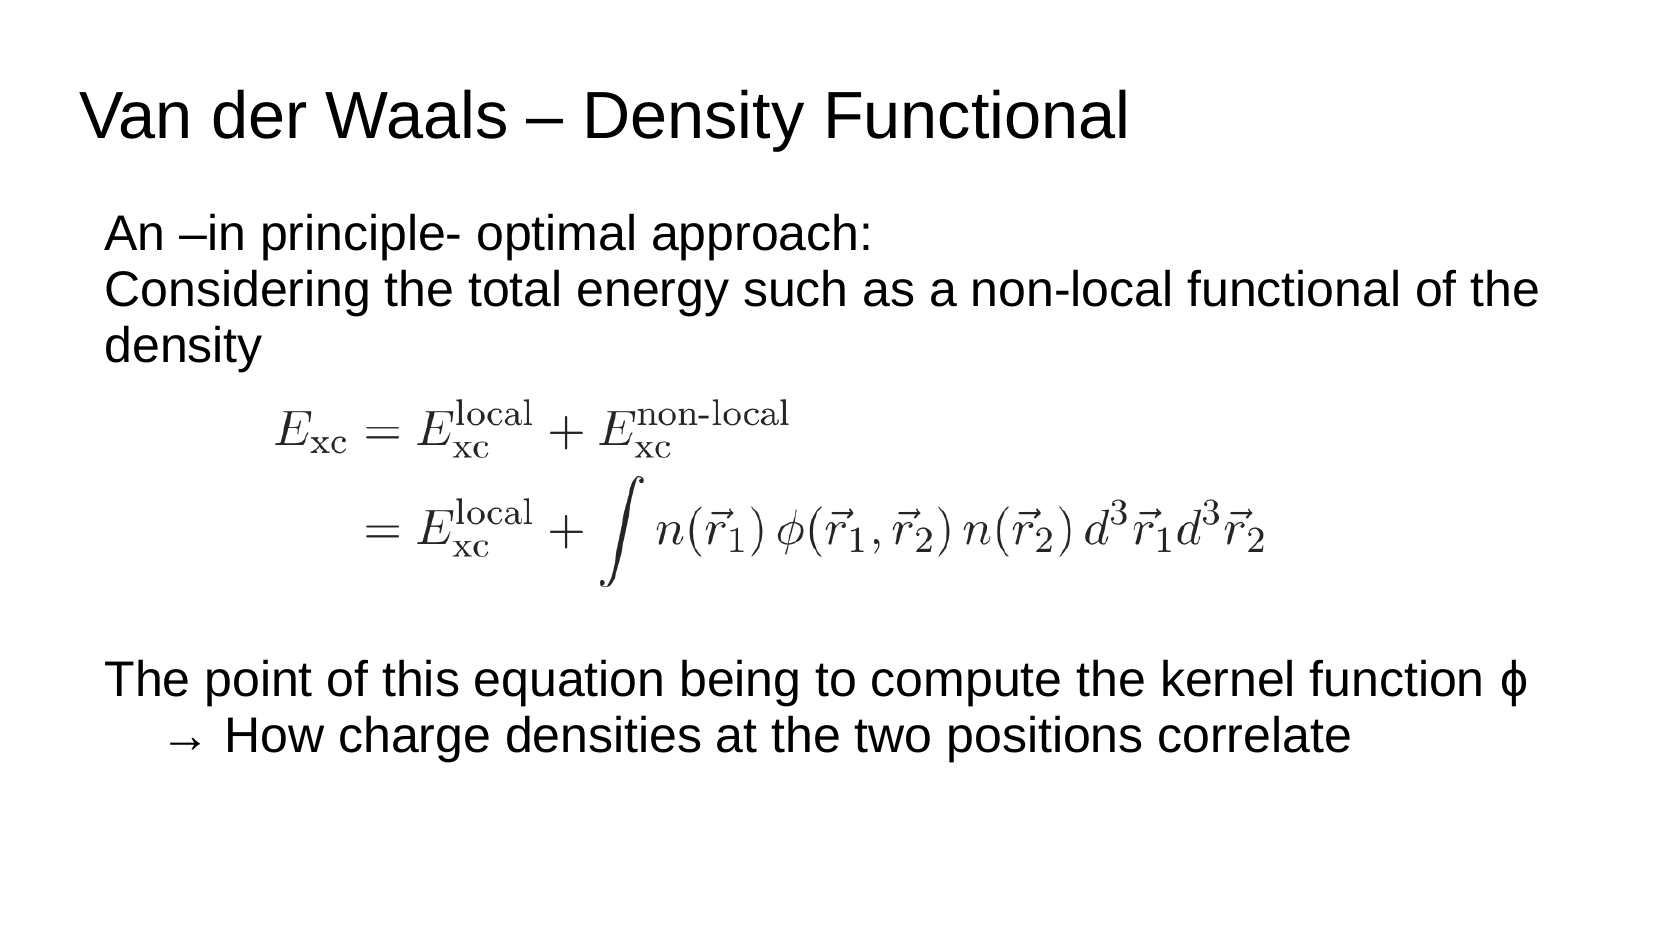

# Van der Waals – Density Functional
An –in principle- optimal approach:
Considering the total energy such as a non-local functional of the density
The point of this equation being to compute the kernel function ϕ
 → How charge densities at the two positions correlate